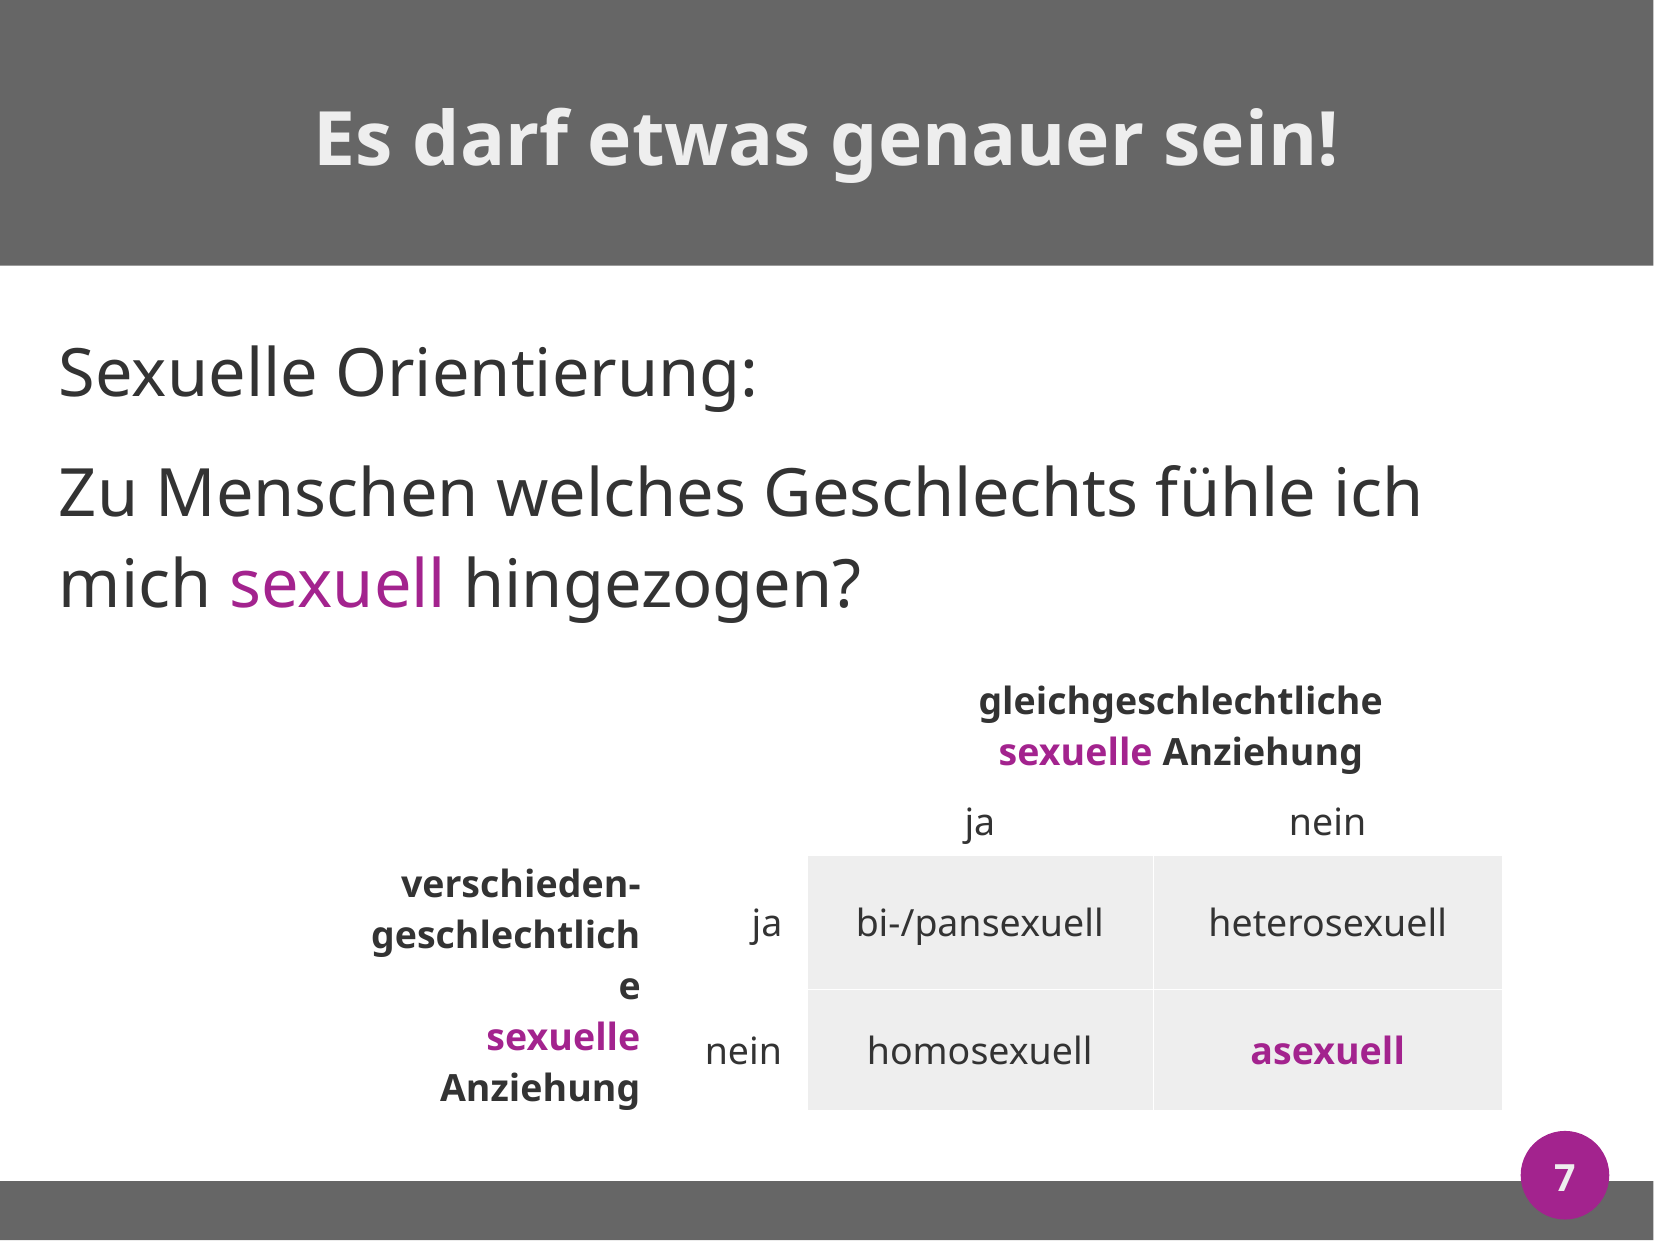

# Es darf etwas genauer sein!
Sexuelle Orientierung:
Zu Menschen welches Geschlechts fühle ich mich sexuell hingezogen?
gleichgeschlechtliche sexuelle Anziehung
| | ja | nein |
| --- | --- | --- |
| ja | bi-/pansexuell | heterosexuell |
| nein | homosexuell | asexuell |
verschieden-
geschlechtliche
sexuelle
Anziehung
7